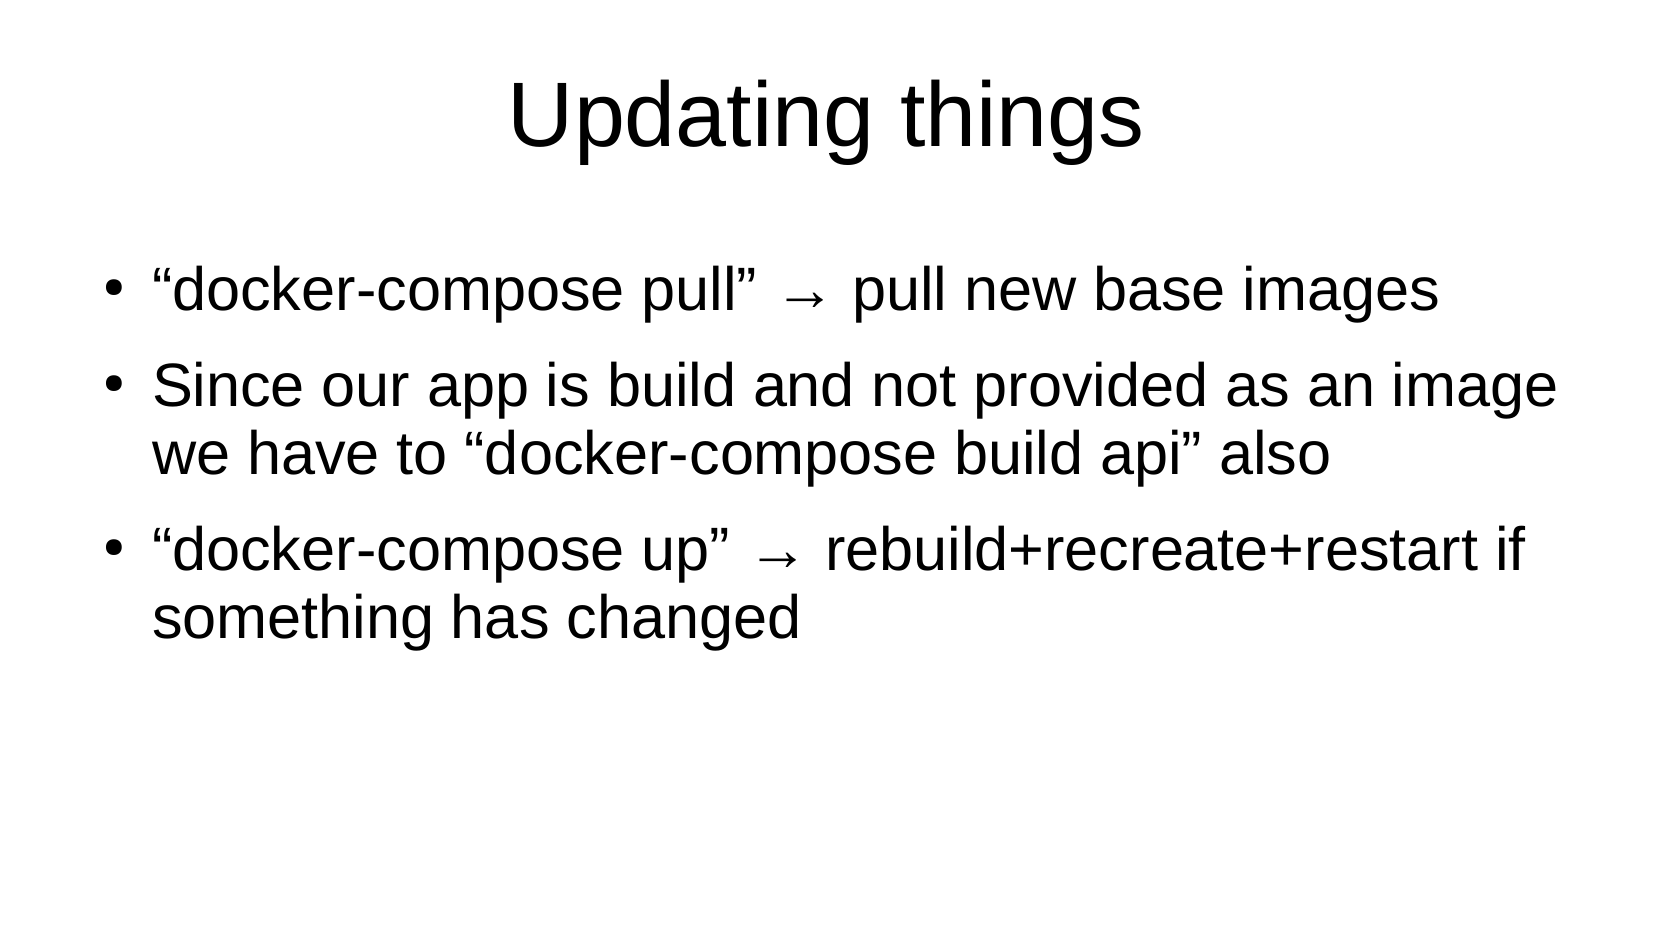

# Updating things
“docker-compose pull” → pull new base images
Since our app is build and not provided as an image we have to “docker-compose build api” also
“docker-compose up” → rebuild+recreate+restart if something has changed